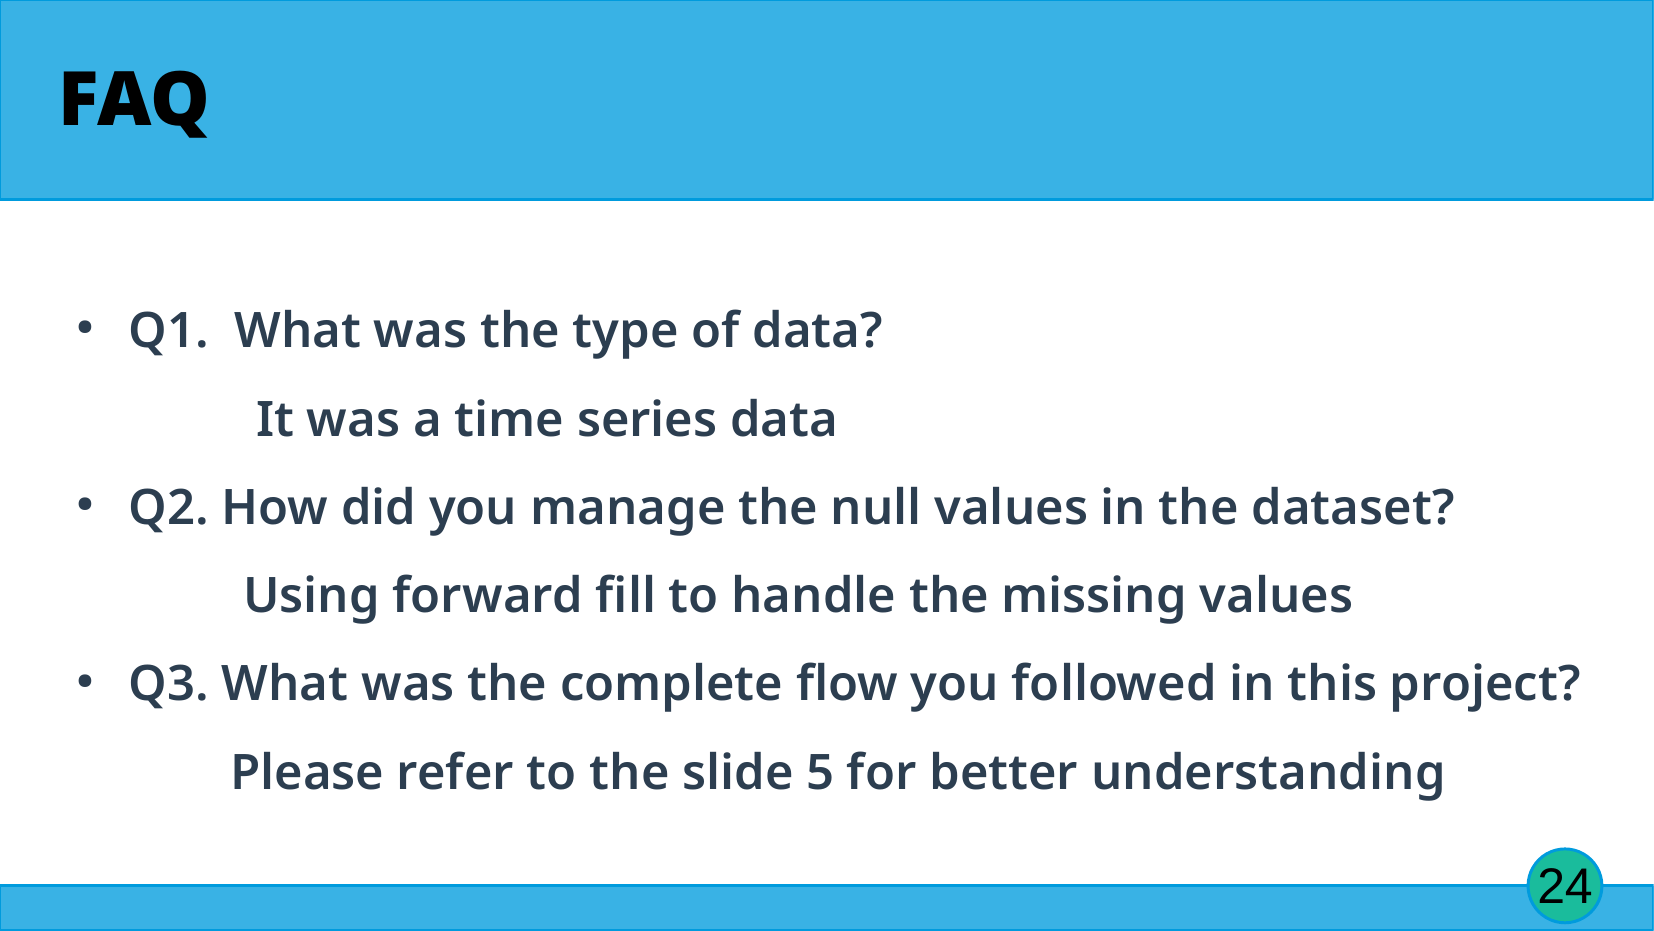

# FAQ
Q1. What was the type of data?
 It was a time series data
Q2. How did you manage the null values in the dataset?
 Using forward fill to handle the missing values
Q3. What was the complete flow you followed in this project?
 Please refer to the slide 5 for better understanding